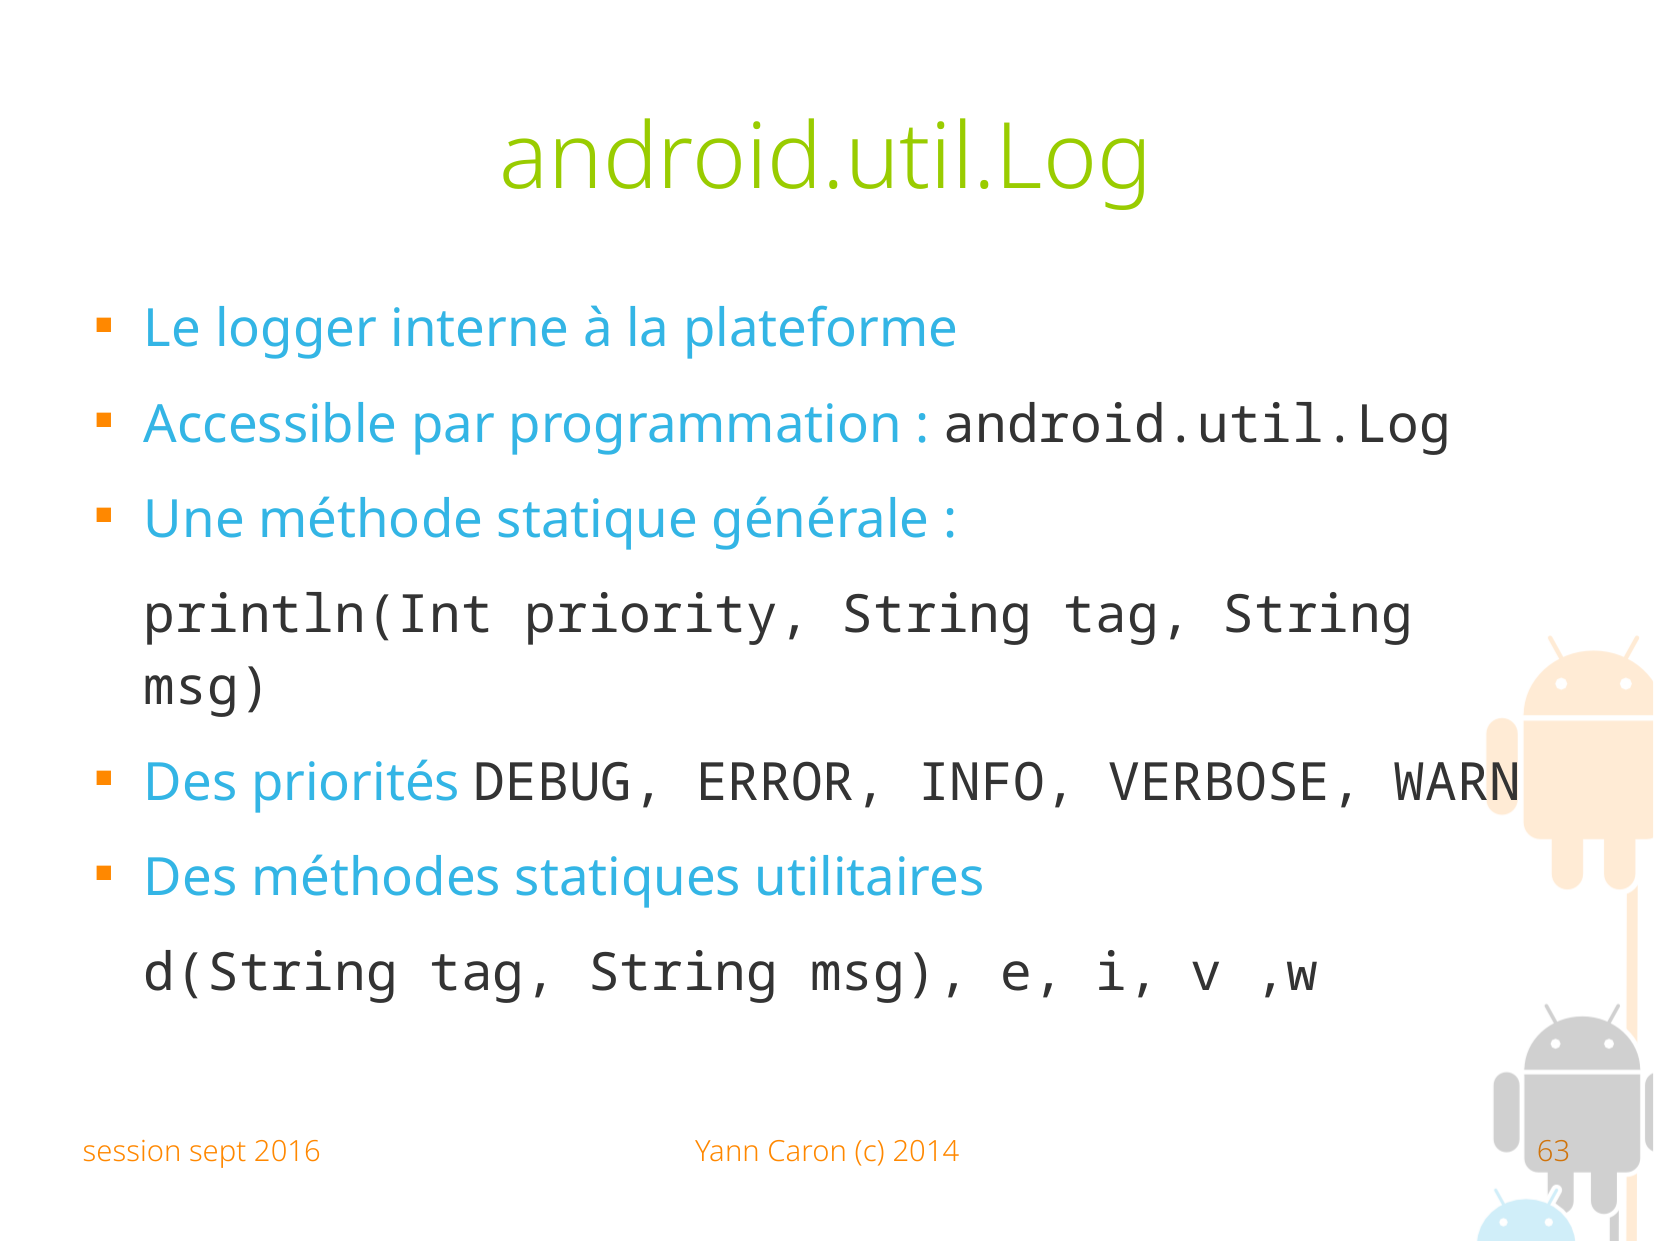

# android.util.Log
Le logger interne à la plateforme
Accessible par programmation : android.util.Log
Une méthode statique générale :
println(Int priority, String tag, String msg)
Des priorités DEBUG, ERROR, INFO, VERBOSE, WARN
Des méthodes statiques utilitaires
d(String tag, String msg), e, i, v ,w
session sept 2016
Yann Caron (c) 2014
63